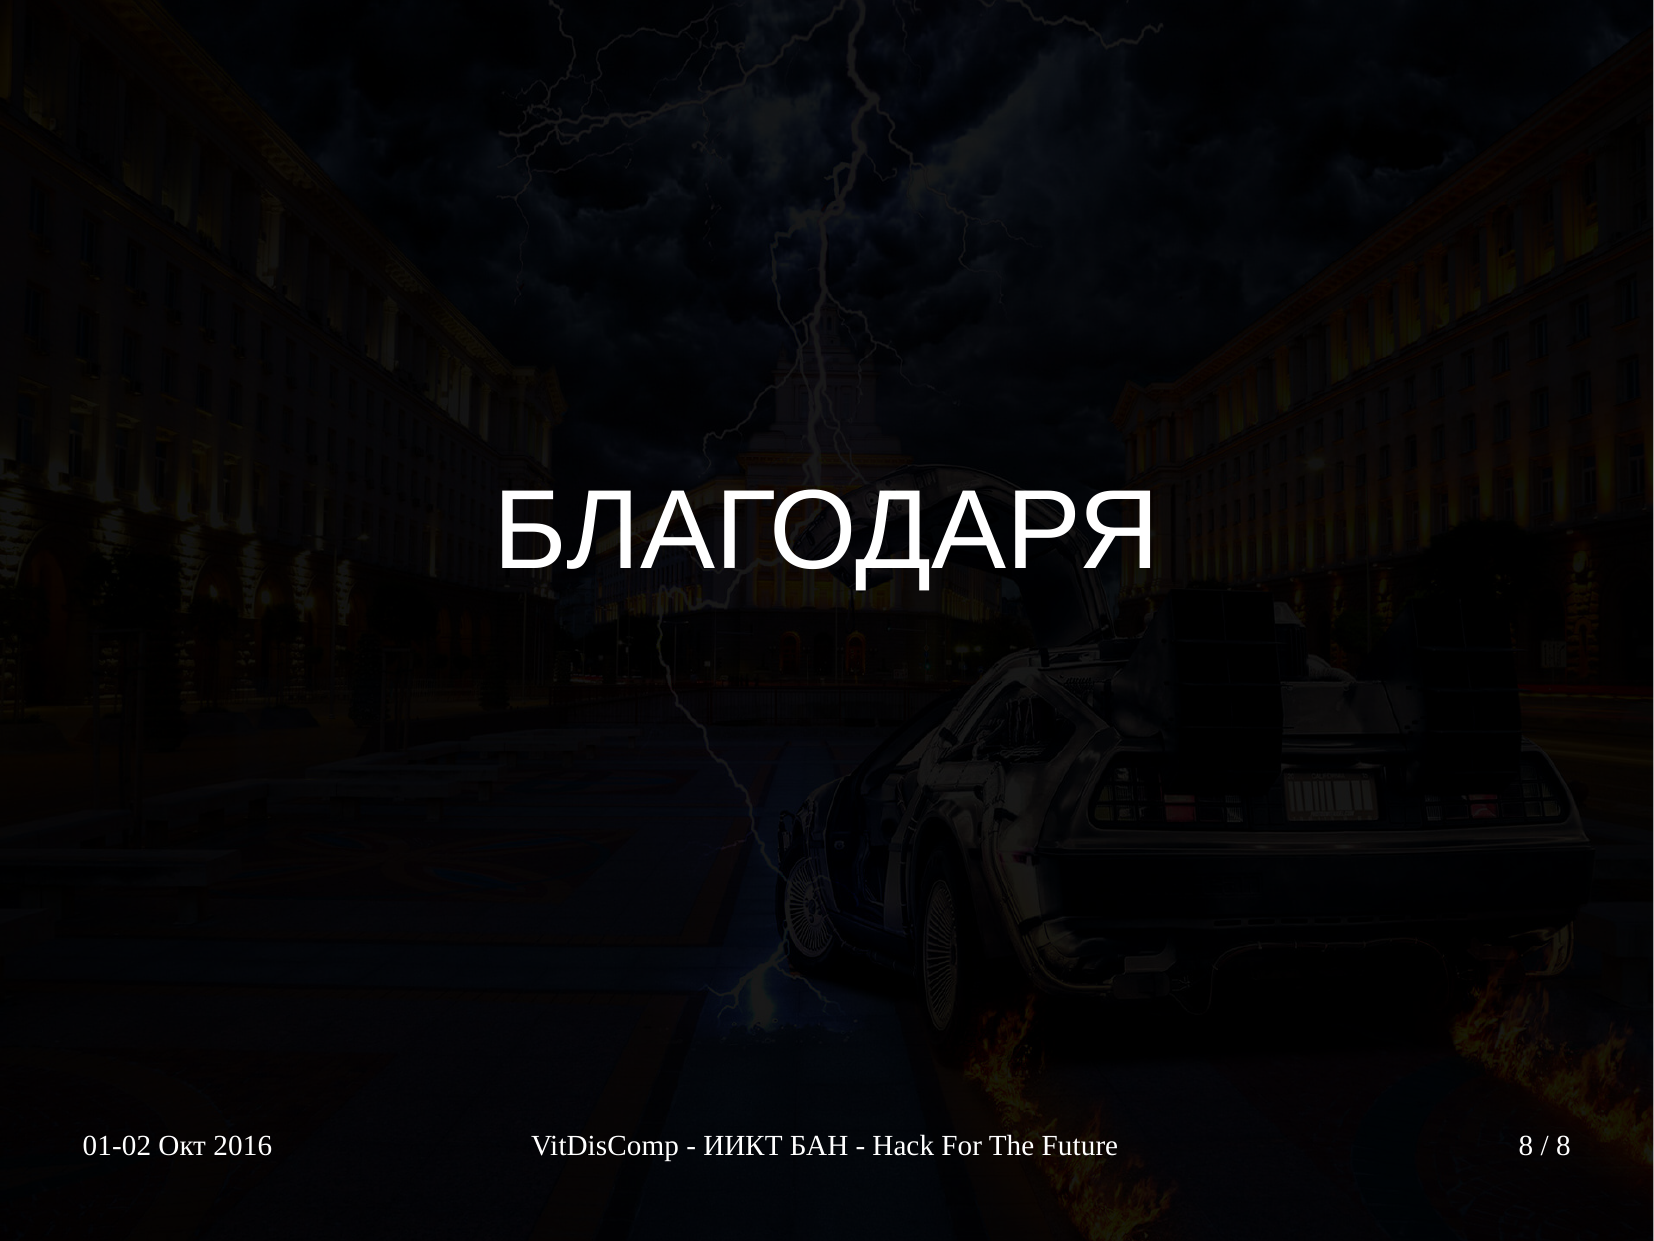

# БЛАГОДАРЯ
01-02 Окт 2016
VitDisComp - ИИКТ БАН - Hack For The Future
8